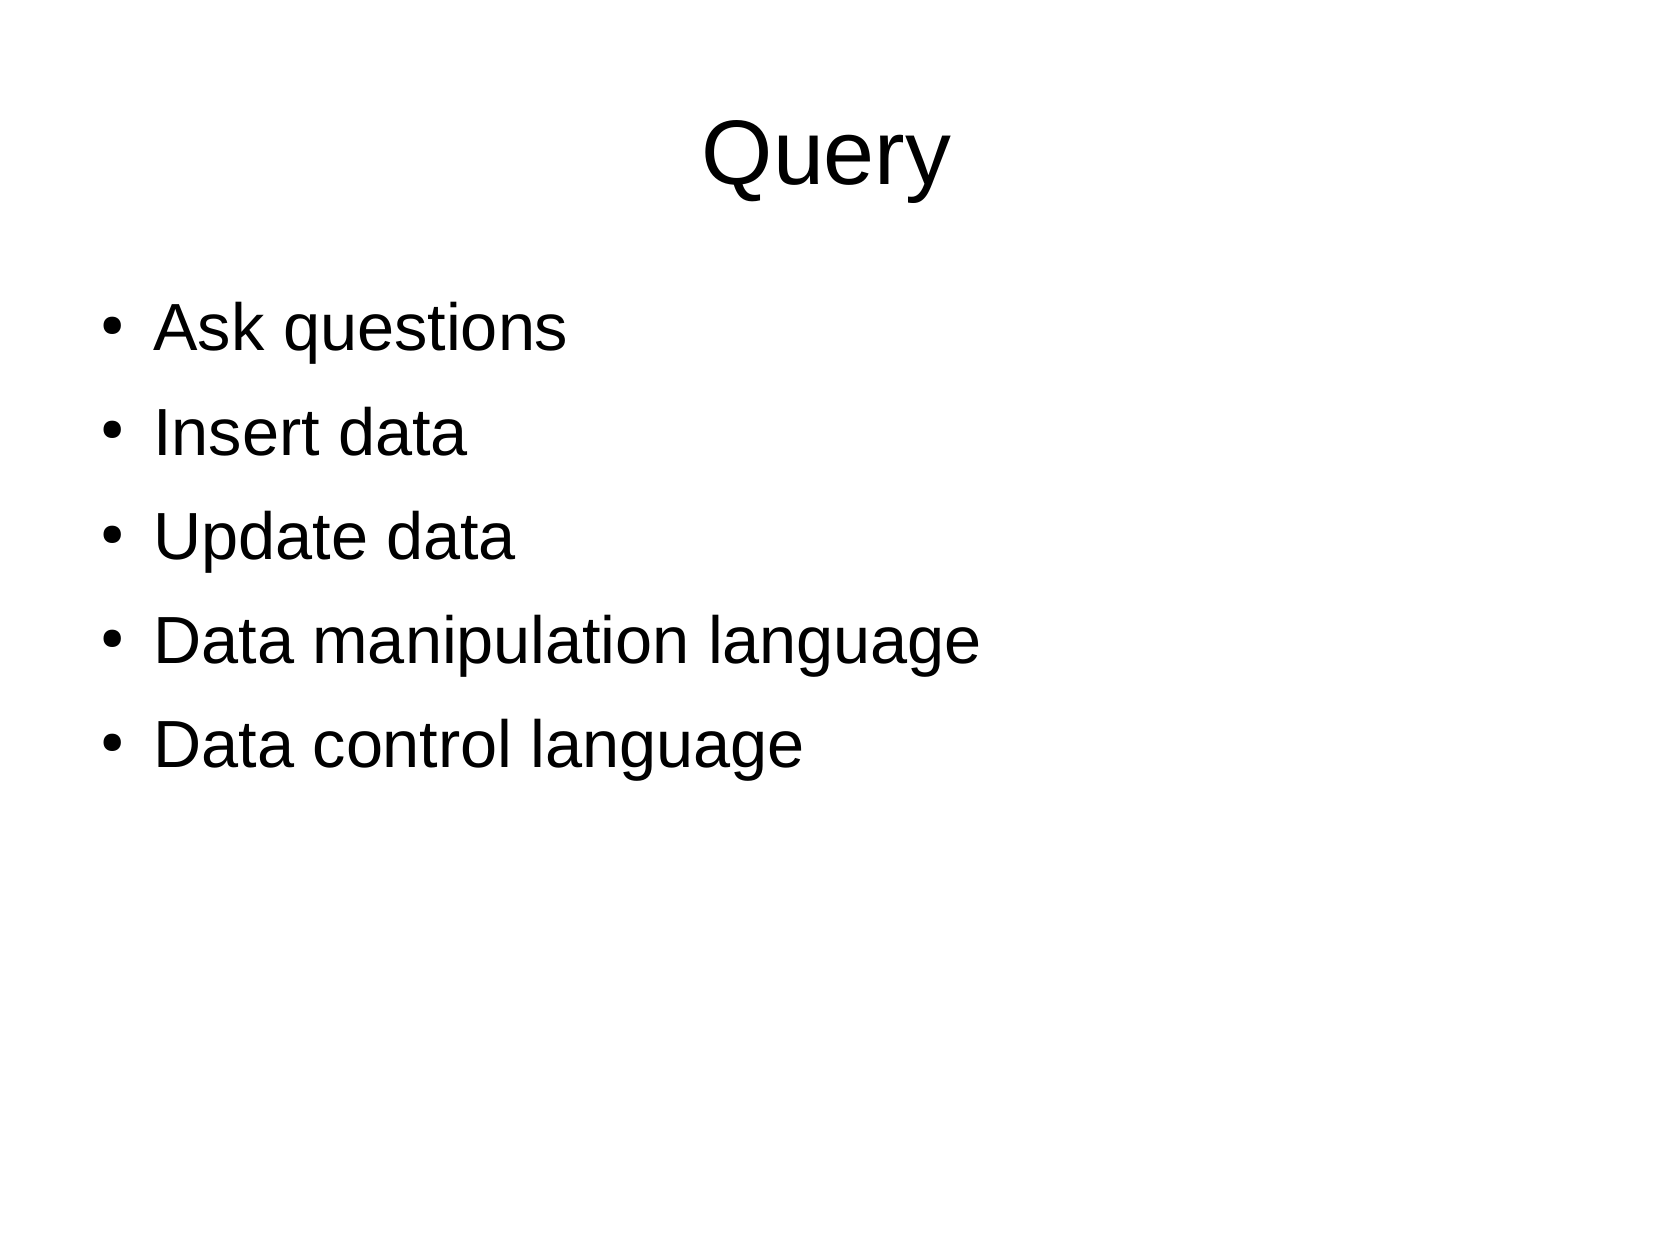

# Query
Ask questions
Insert data
Update data
Data manipulation language
Data control language